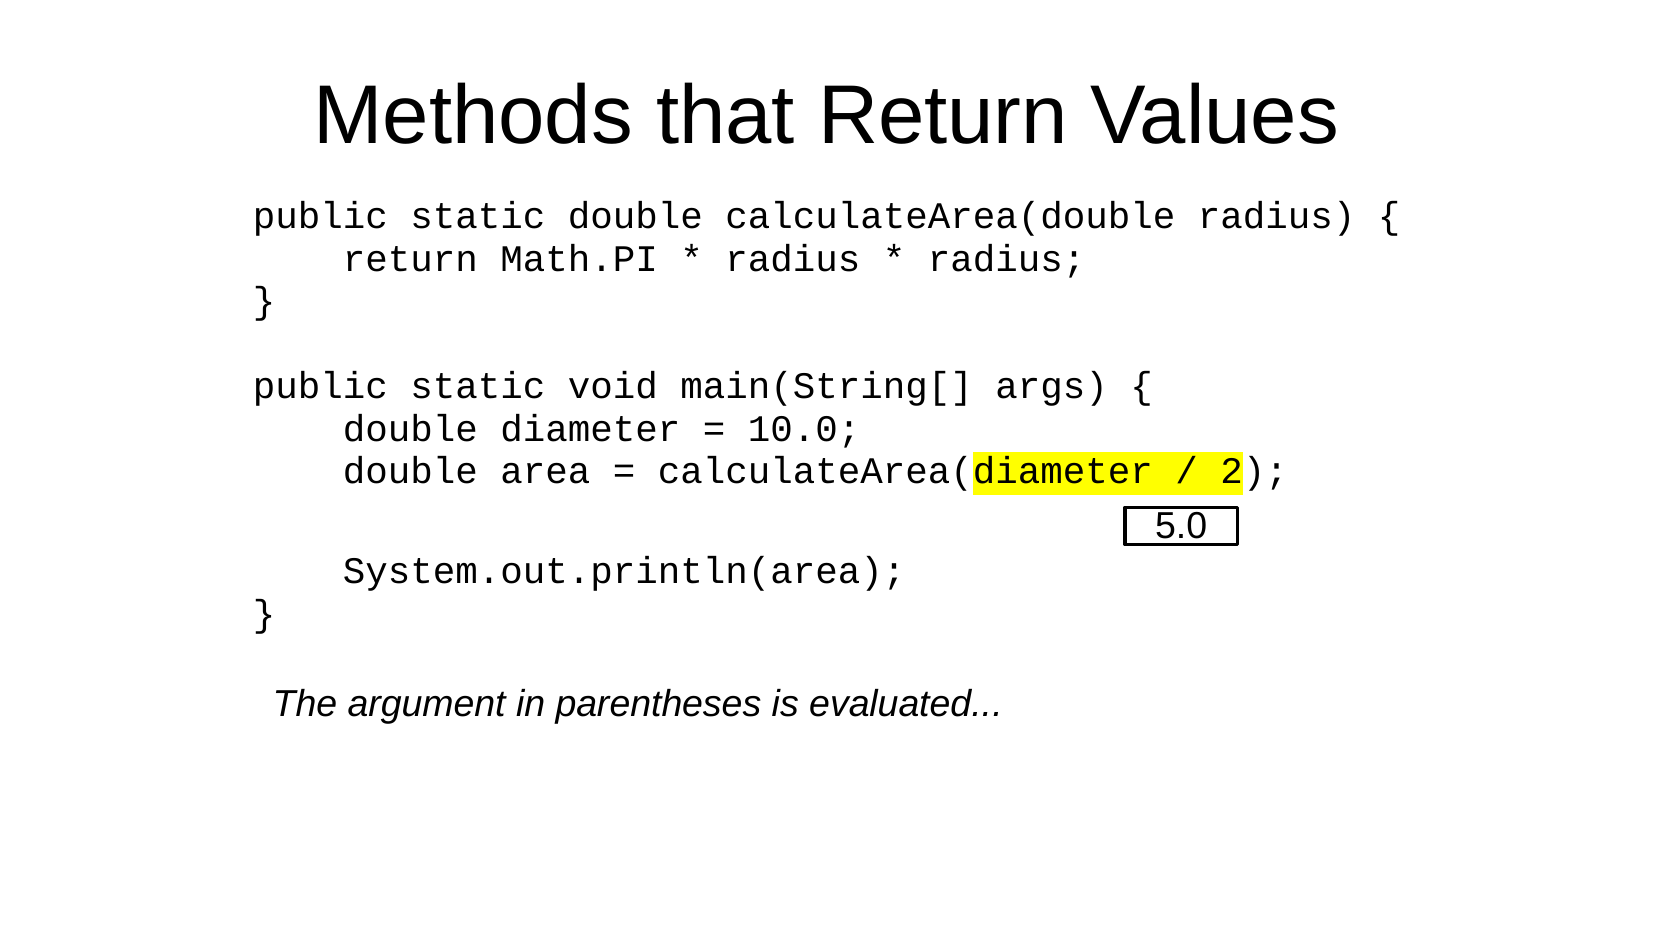

# Methods that Return Values
public static double calculateArea(double radius) {
 return Math.PI * radius * radius;
}
public static void main(String[] args) {
 double diameter = 10.0;
 double area = calculateArea(diameter / 2);
 System.out.println(area);
}
5.0
The argument in parentheses is evaluated...